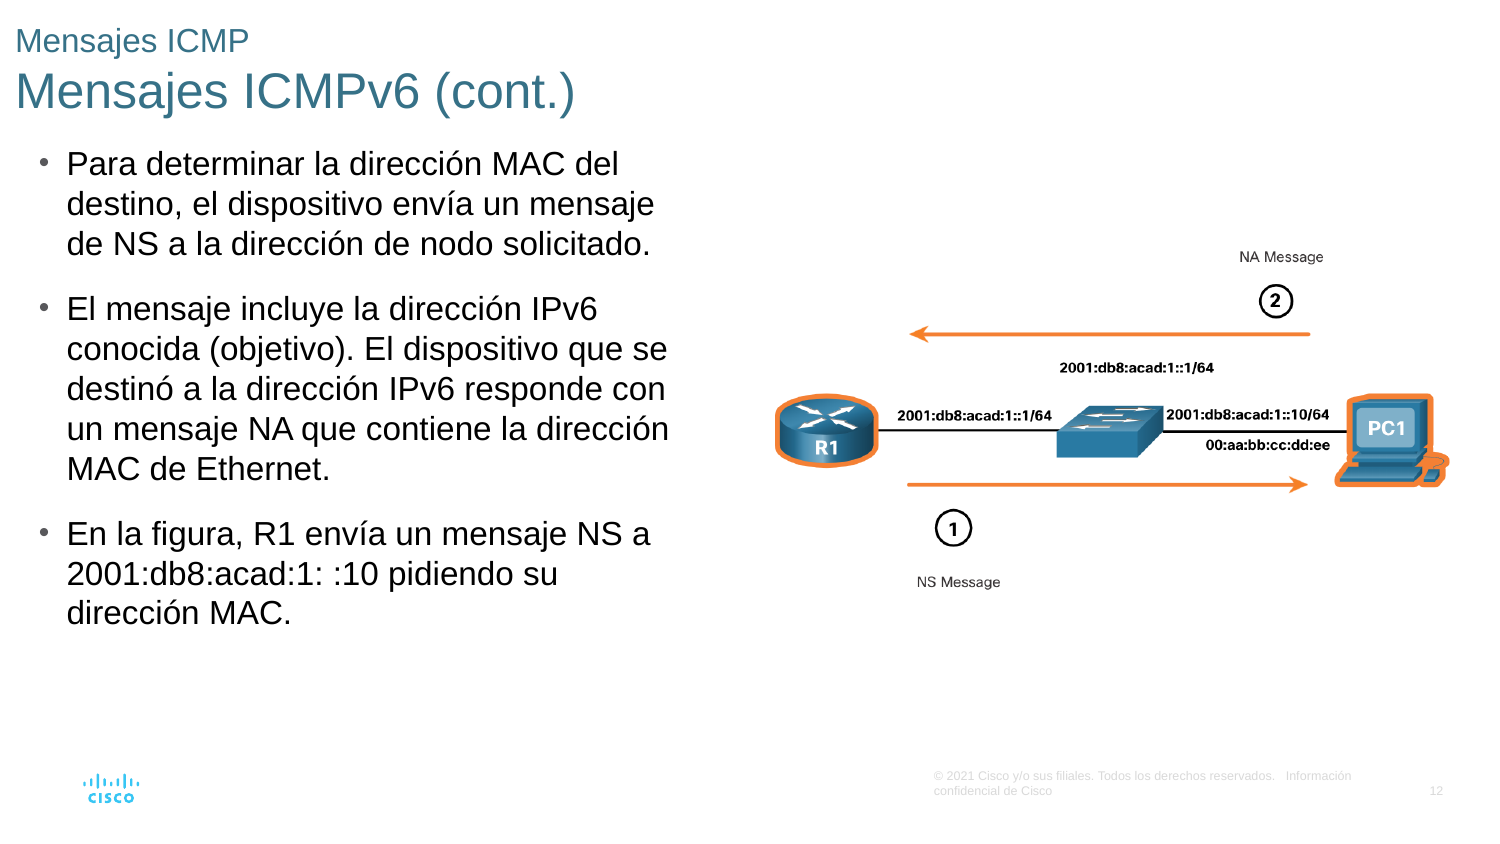

# Mensajes ICMP Mensajes ICMPv6 (cont.)
Para determinar la dirección MAC del destino, el dispositivo envía un mensaje de NS a la dirección de nodo solicitado.
El mensaje incluye la dirección IPv6 conocida (objetivo). El dispositivo que se destinó a la dirección IPv6 responde con un mensaje NA que contiene la dirección MAC de Ethernet.
En la figura, R1 envía un mensaje NS a 2001:db8:acad:1: :10 pidiendo su dirección MAC.